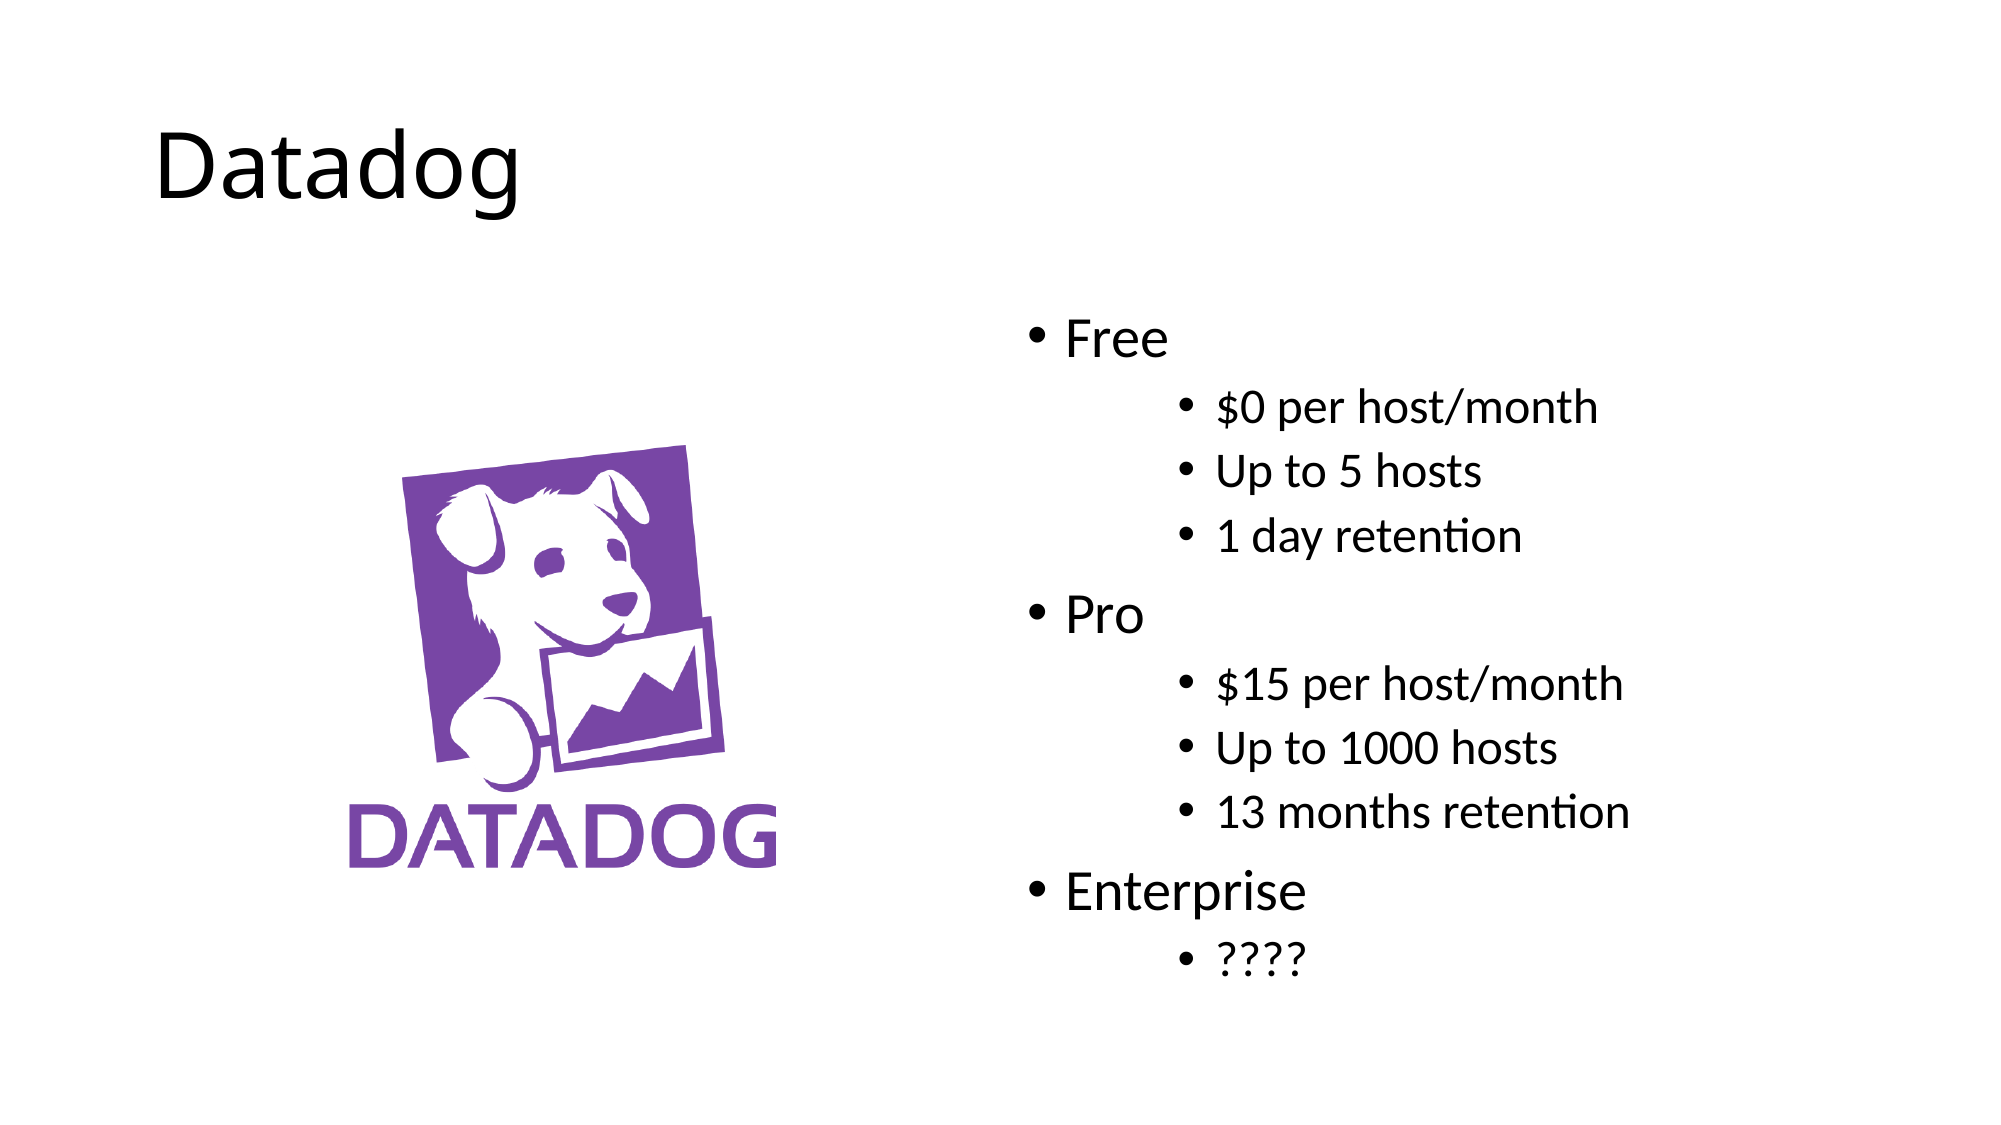

# Datadog
Free
$0 per host/month
Up to 5 hosts
1 day retention
Pro
$15 per host/month
Up to 1000 hosts
13 months retention
Enterprise
????